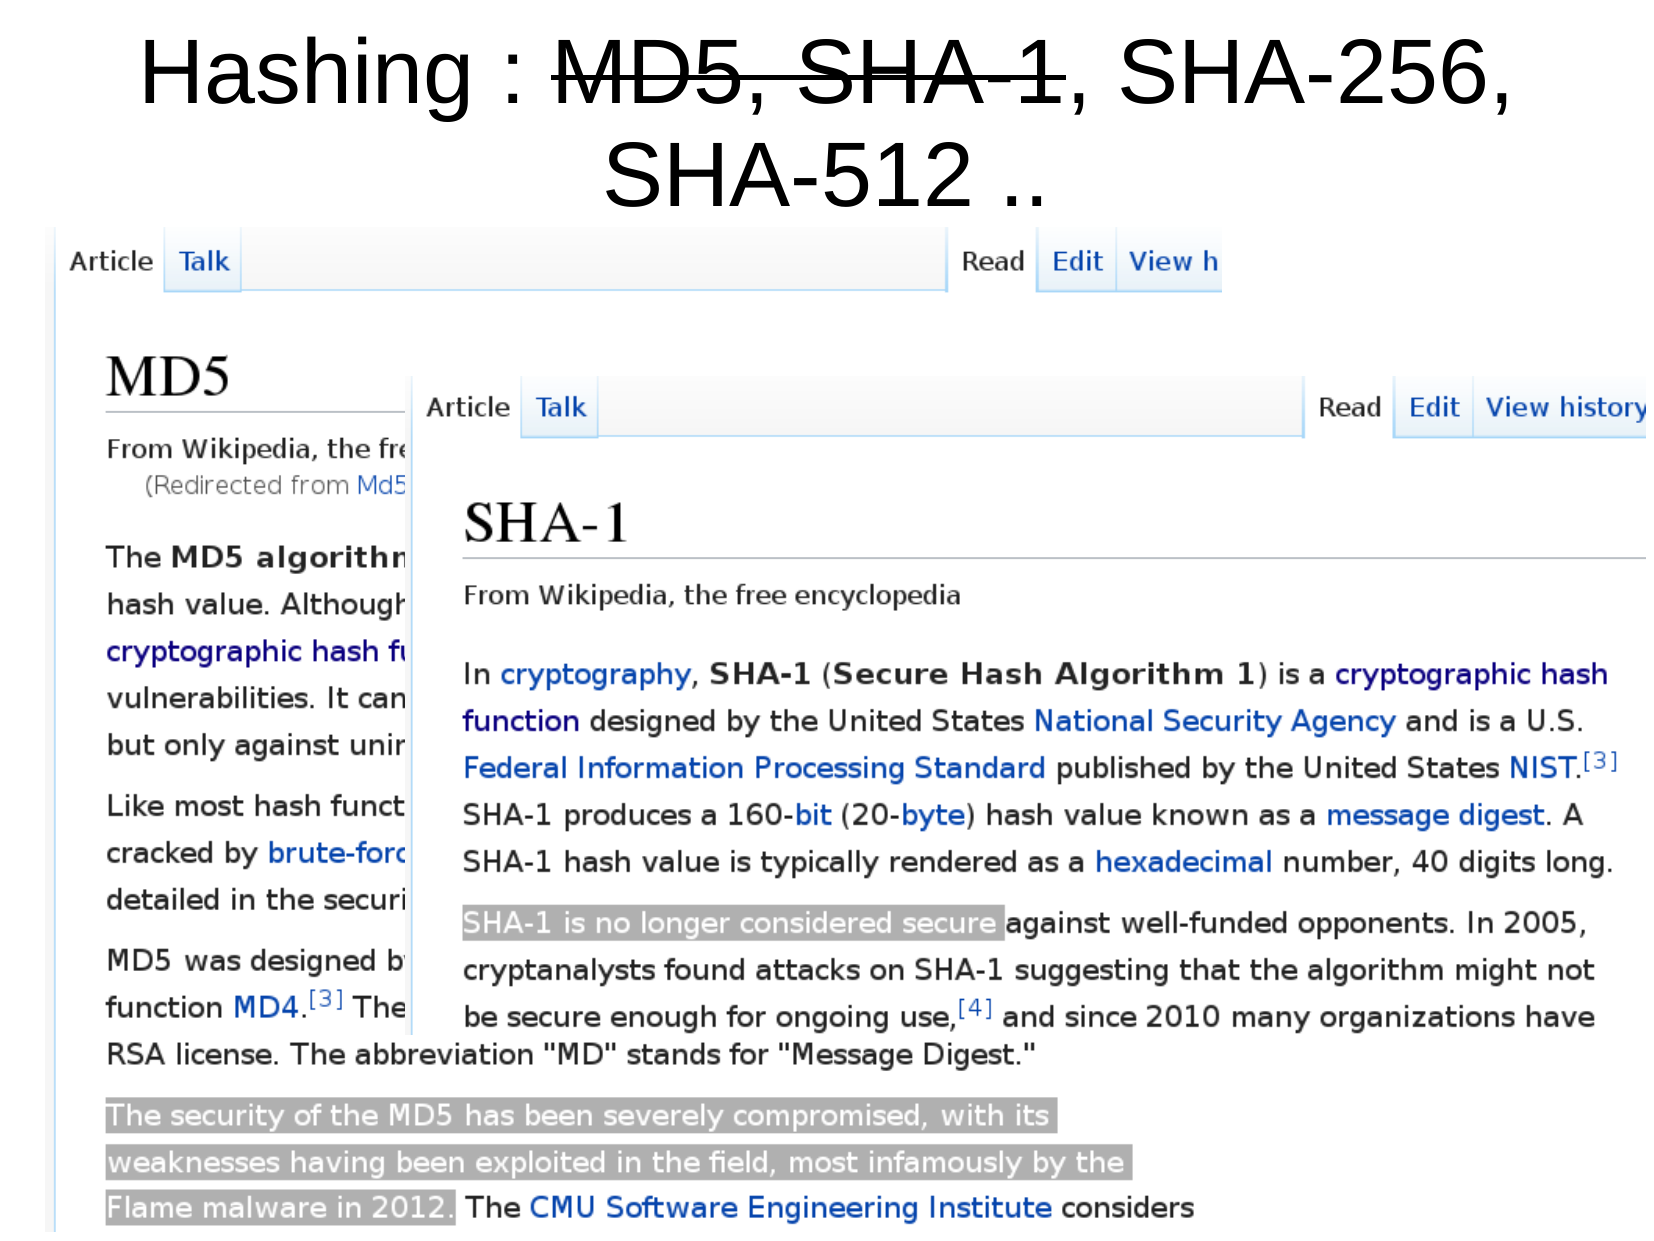

# Hashing : MD5, SHA-1, SHA-256, SHA-512 ..